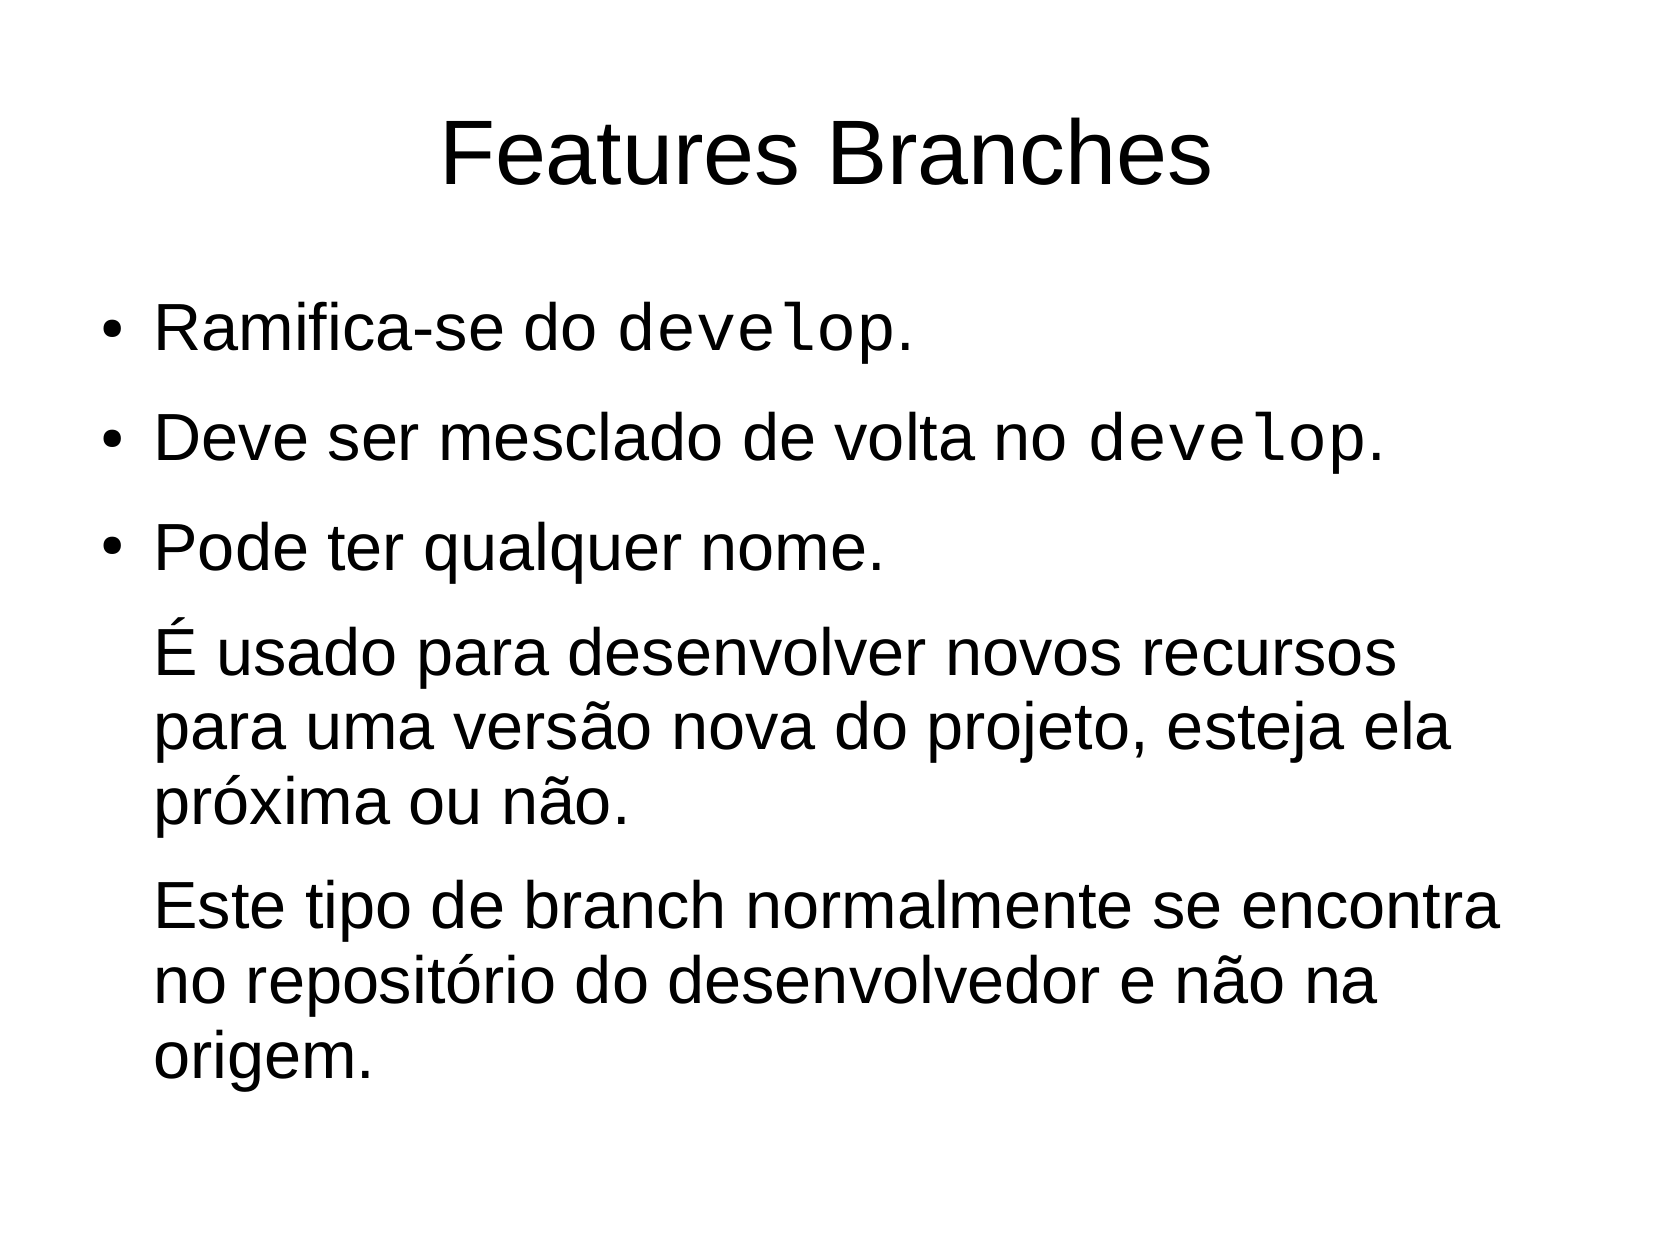

# Features Branches
Ramifica-se do develop.
Deve ser mesclado de volta no develop.
Pode ter qualquer nome.
É usado para desenvolver novos recursos para uma versão nova do projeto, esteja ela próxima ou não.
Este tipo de branch normalmente se encontra no repositório do desenvolvedor e não na origem.